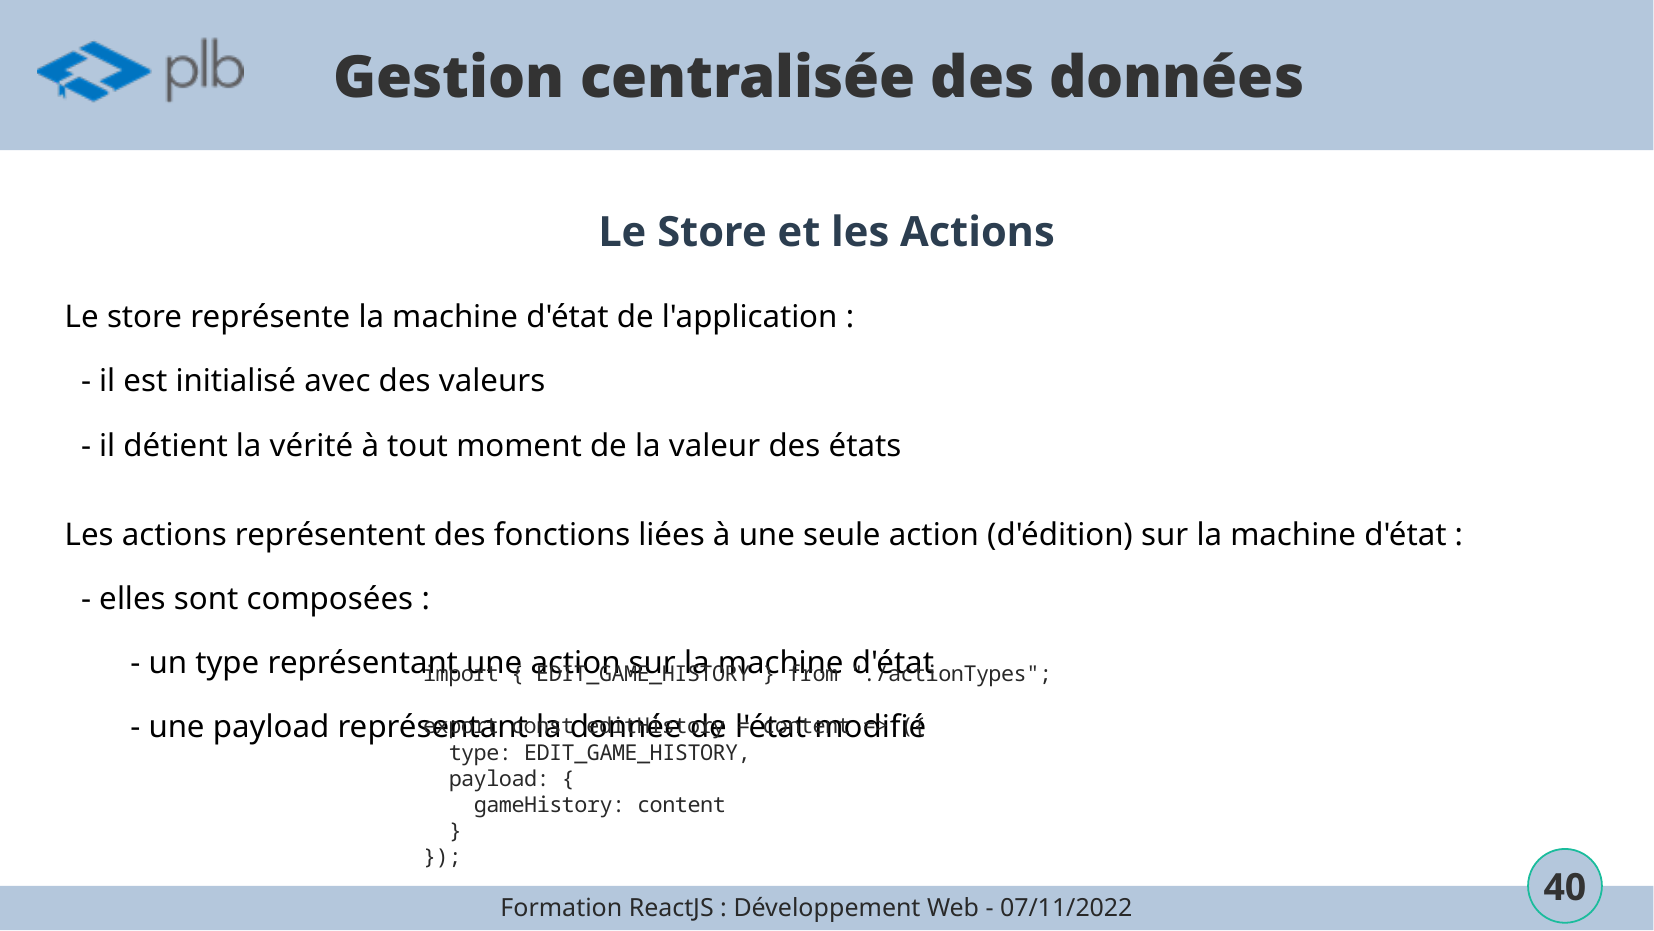

# Gestion centralisée des données
Le Store et les Actions
Le store représente la machine d'état de l'application :
 - il est initialisé avec des valeurs
 - il détient la vérité à tout moment de la valeur des états
Les actions représentent des fonctions liées à une seule action (d'édition) sur la machine d'état :
 - elles sont composées :
 - un type représentant une action sur la machine d'état
 - une payload représentant la donnée de l'état modifié
import { EDIT_GAME_HISTORY } from "./actionTypes";
export const editHistory = content => ({
 type: EDIT_GAME_HISTORY,
 payload: {
 gameHistory: content
 }
});
Formation ReactJS : Développement Web - 07/11/2022